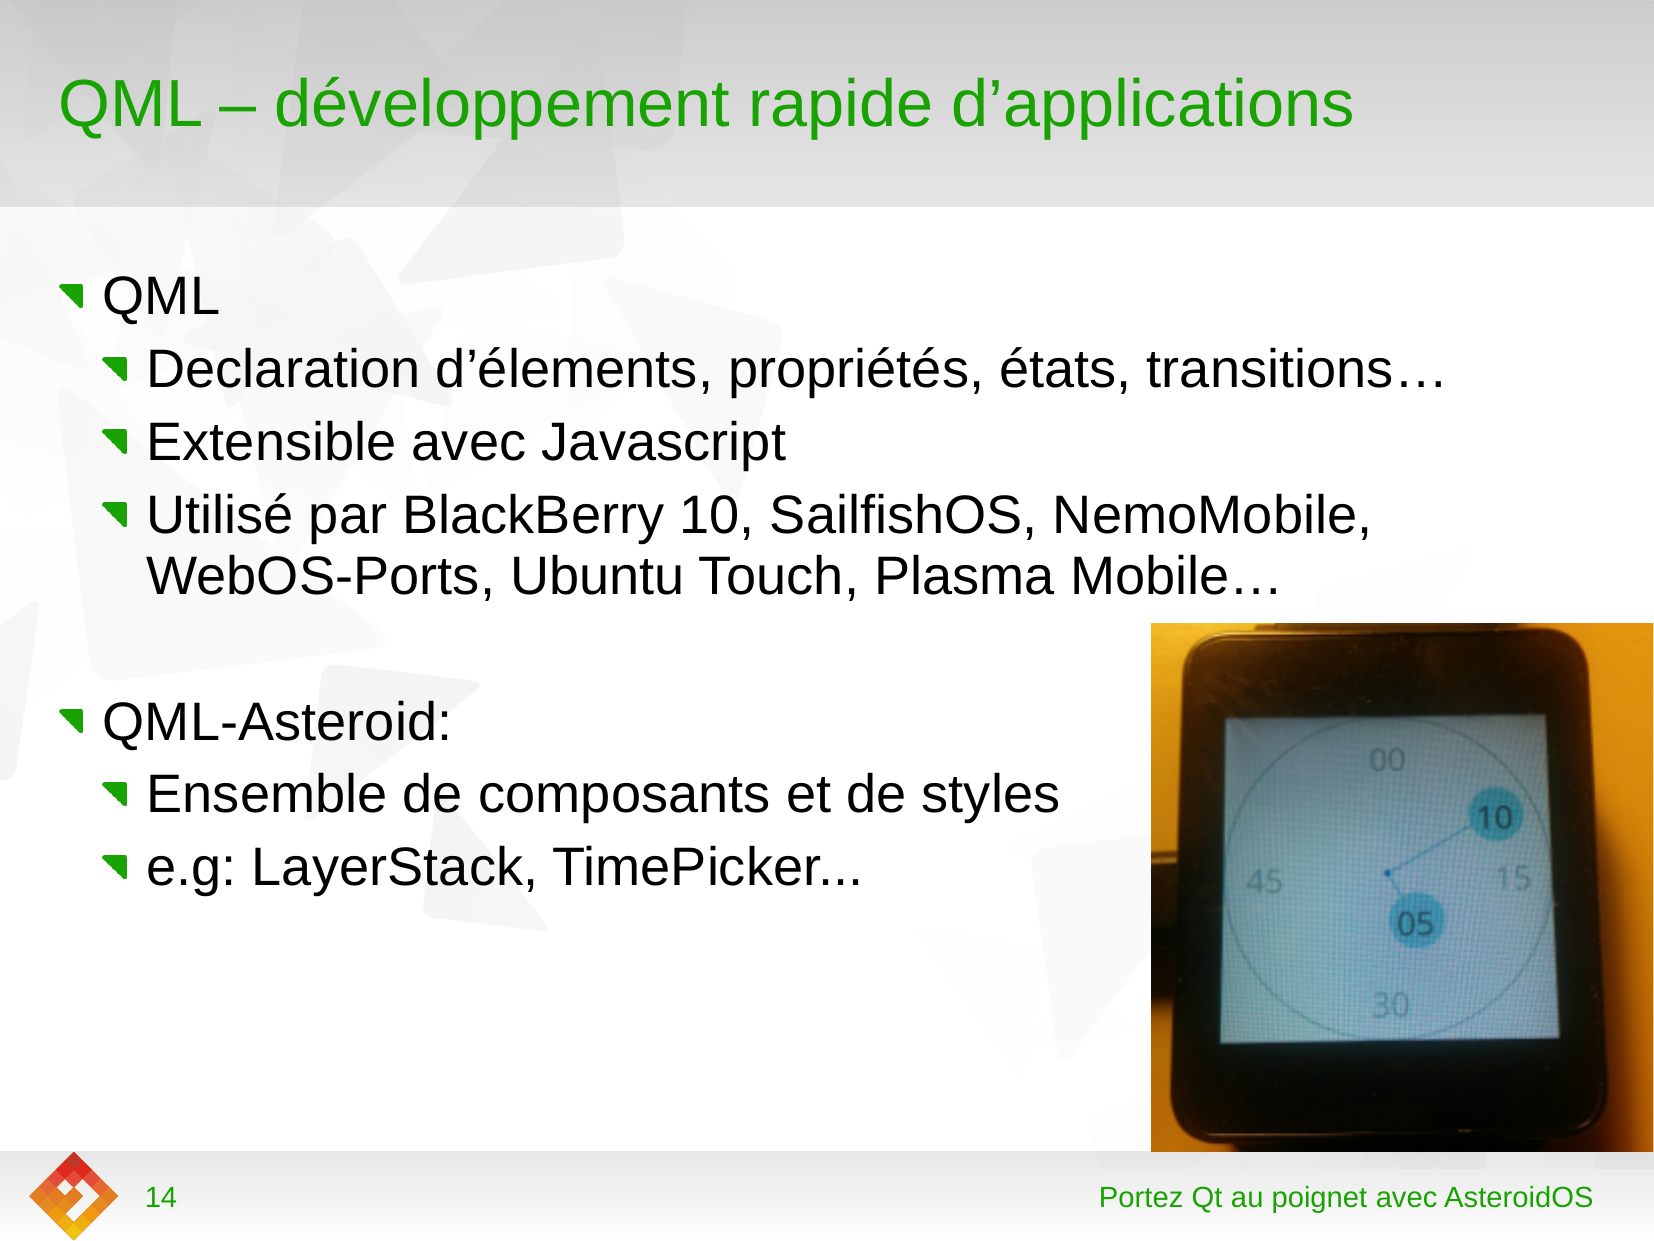

# QML – développement rapide d’applications
QML
Declaration d’élements, propriétés, états, transitions…
Extensible avec Javascript
Utilisé par BlackBerry 10, SailfishOS, NemoMobile, WebOS-Ports, Ubuntu Touch, Plasma Mobile…
QML-Asteroid:
Ensemble de composants et de styles
e.g: LayerStack, TimePicker...
14
Portez Qt au poignet avec AsteroidOS